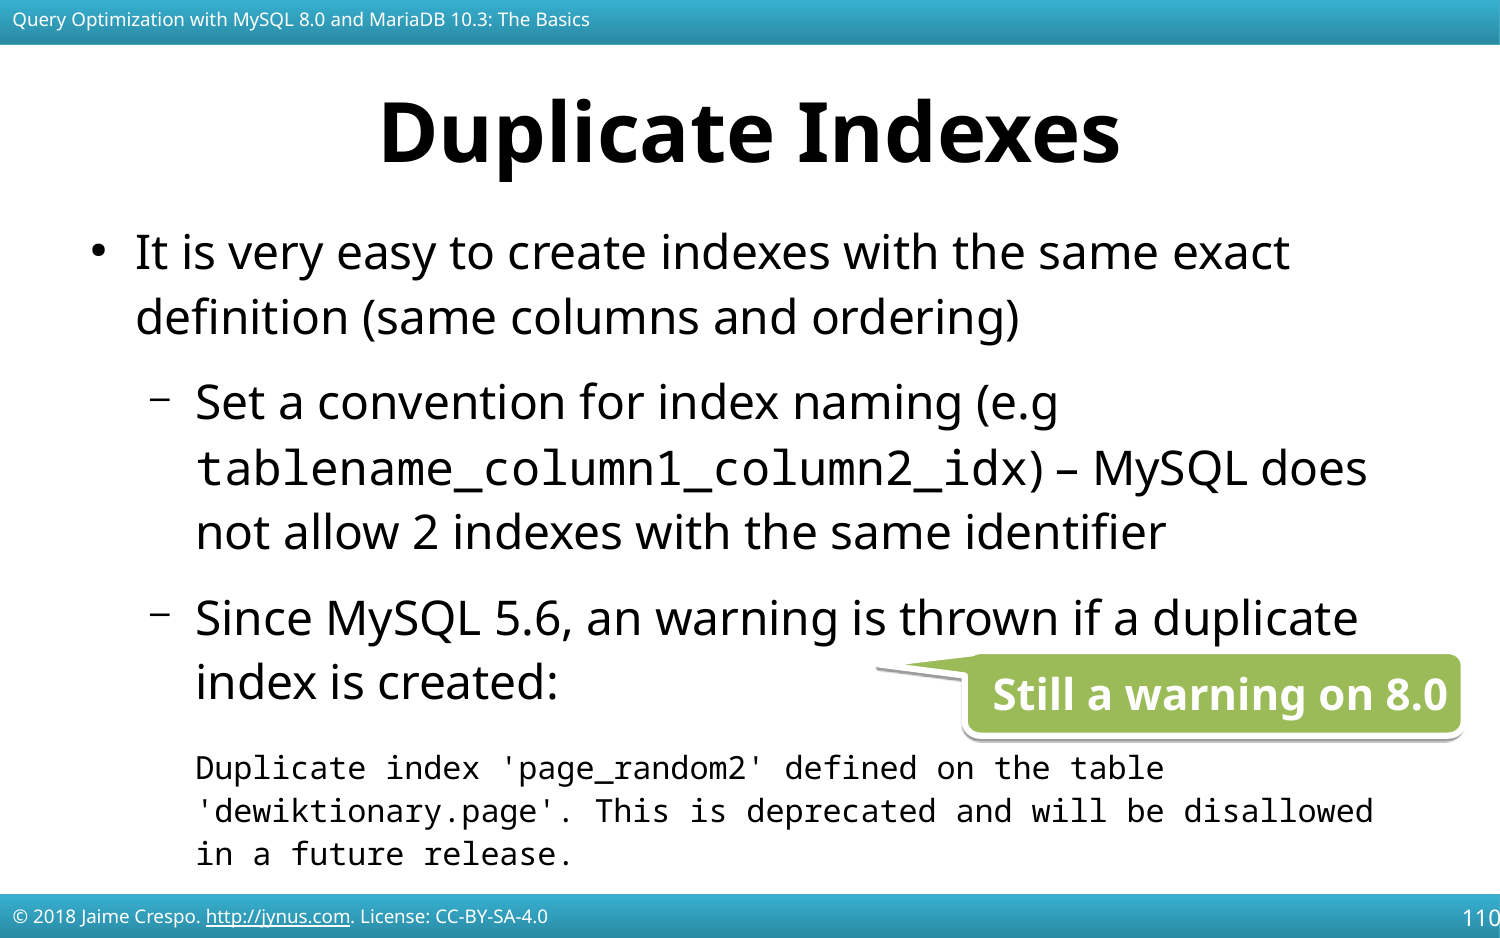

# Duplicate Indexes
It is very easy to create indexes with the same exact definition (same columns and ordering)
Set a convention for index naming (e.g tablename_column1_column2_idx) – MySQL does not allow 2 indexes with the same identifier
Since MySQL 5.6, an warning is thrown if a duplicate index is created:
Duplicate index 'page_random2' defined on the table 'dewiktionary.page'. This is deprecated and will be disallowed in a future release.
Still a warning on 8.0